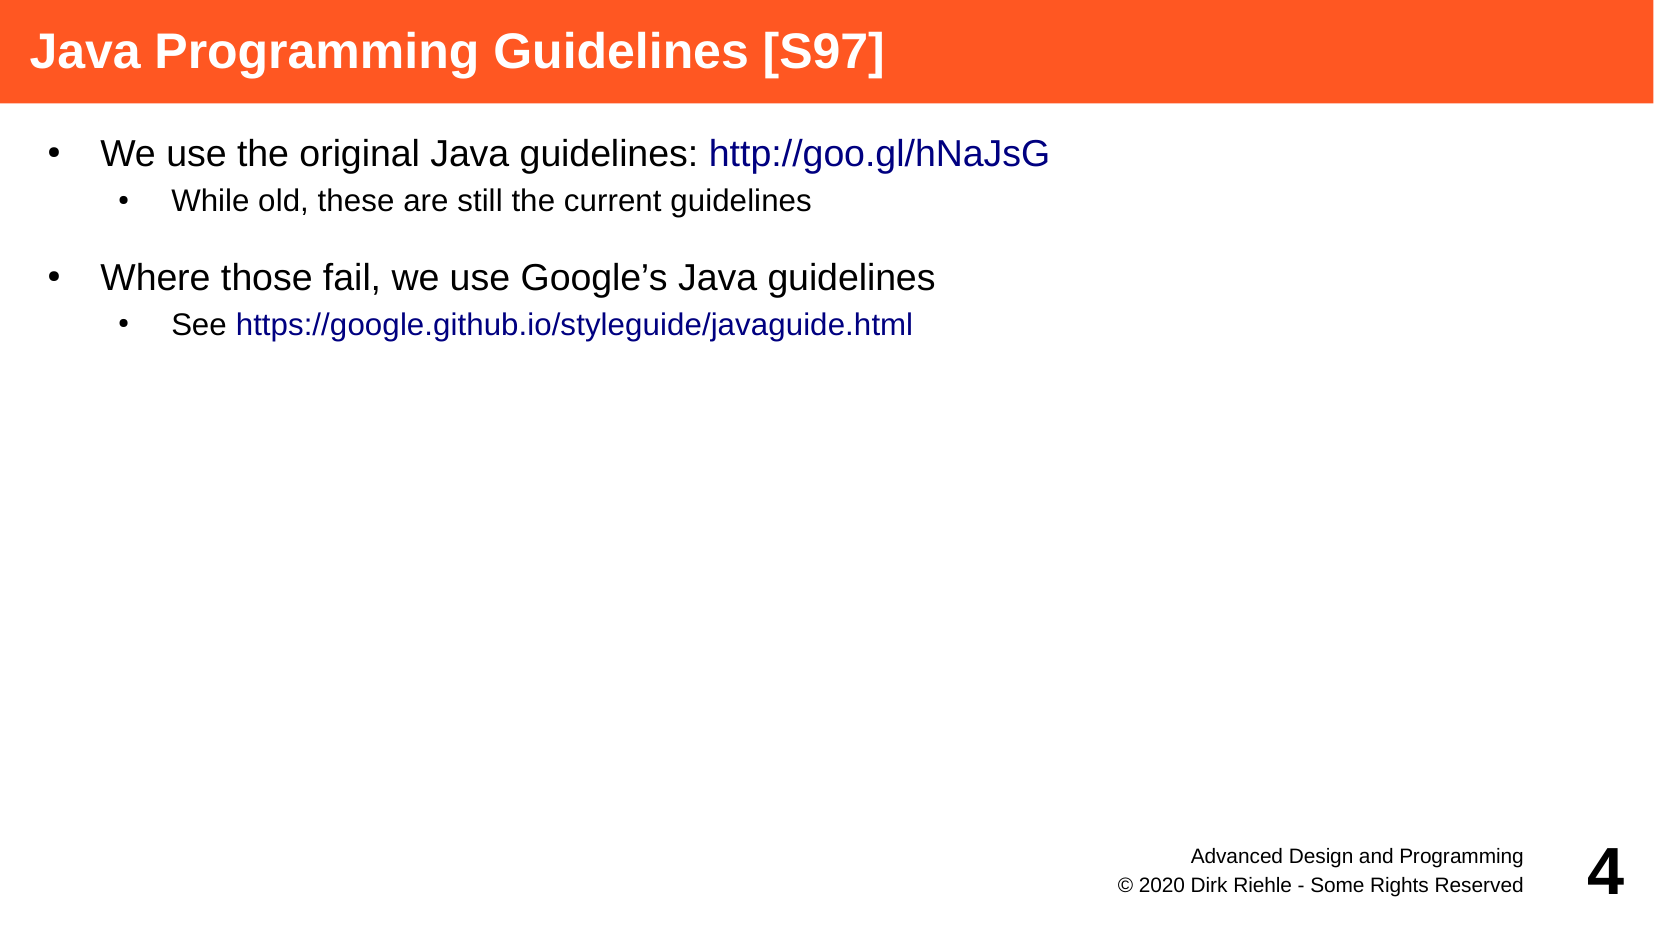

# Java Programming Guidelines [S97]
We use the original Java guidelines: http://goo.gl/hNaJsG
While old, these are still the current guidelines
Where those fail, we use Google’s Java guidelines
See https://google.github.io/styleguide/javaguide.html
Advanced Design and Programming
4
© 2020 Dirk Riehle - Some Rights Reserved